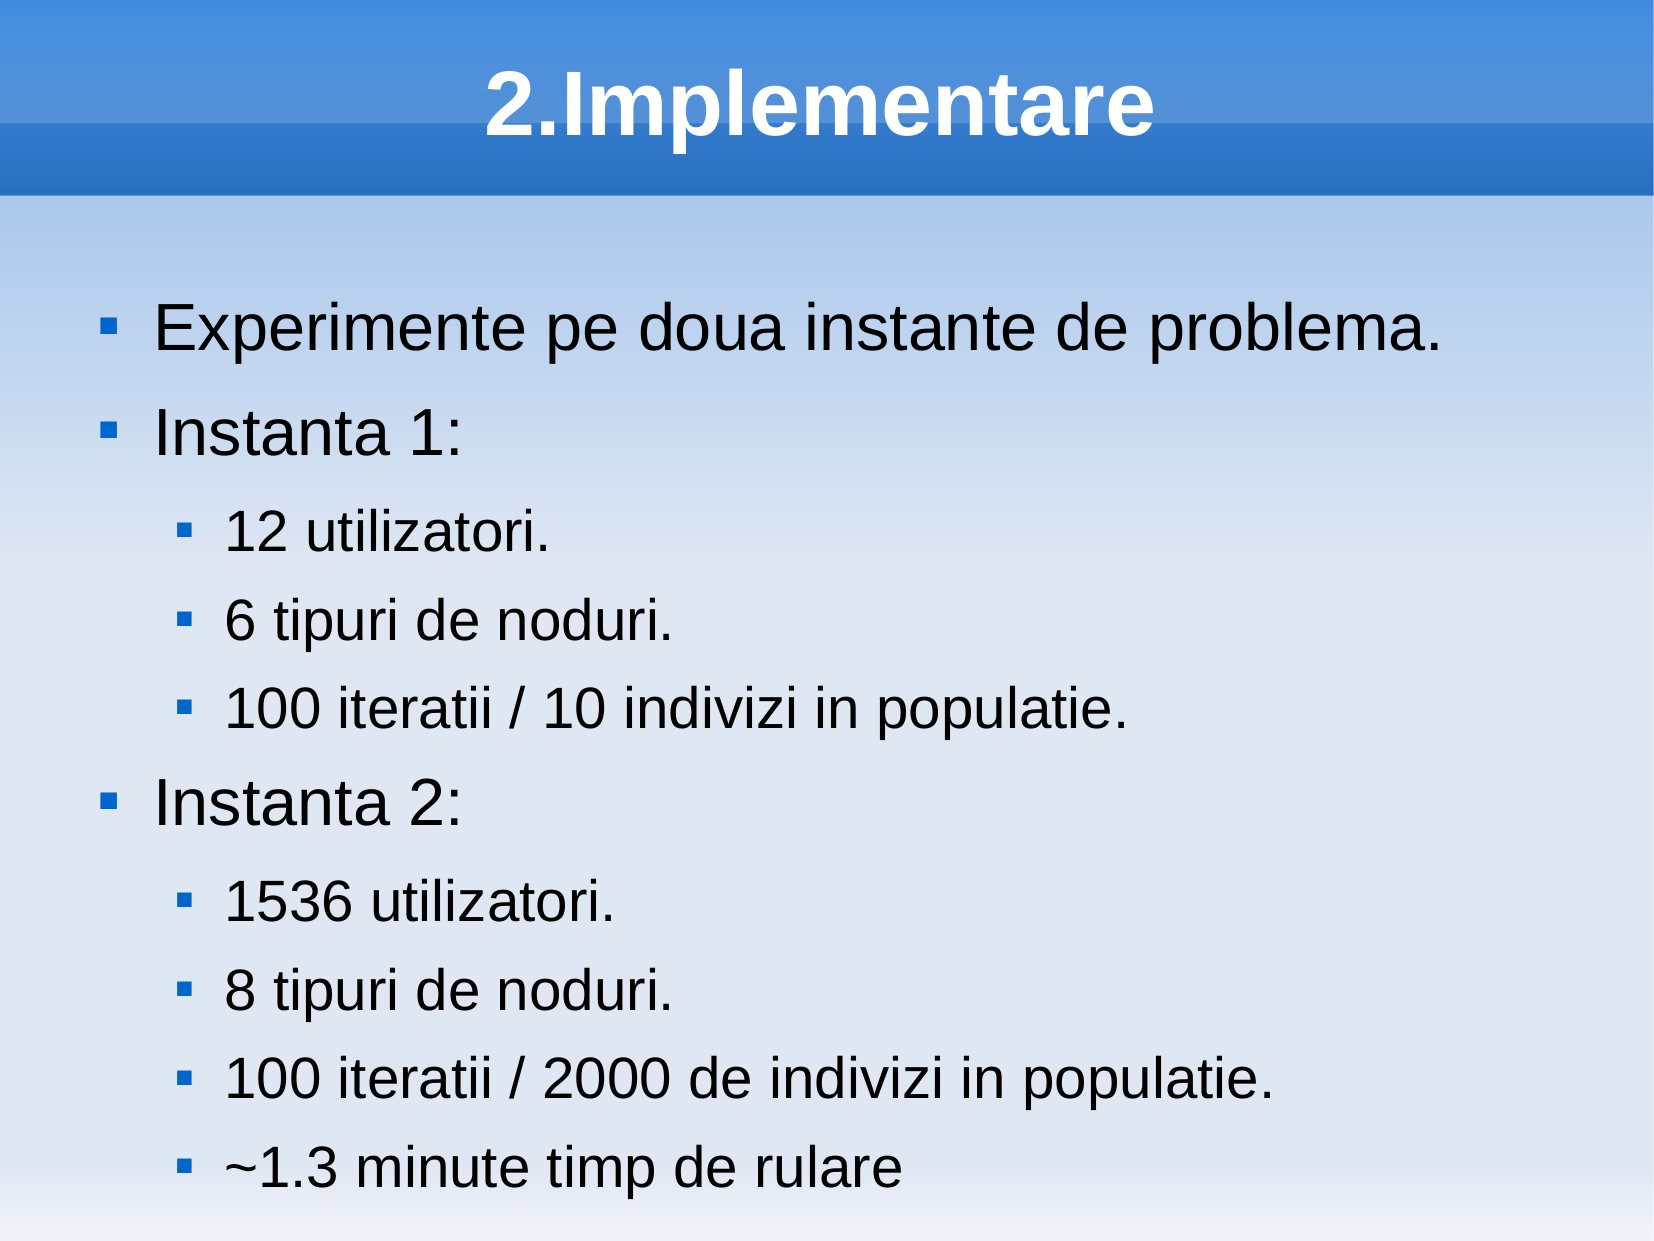

# 2.Implementare
Experimente pe doua instante de problema.
Instanta 1:
12 utilizatori.
6 tipuri de noduri.
100 iteratii / 10 indivizi in populatie.
Instanta 2:
1536 utilizatori.
8 tipuri de noduri.
100 iteratii / 2000 de indivizi in populatie.
~1.3 minute timp de rulare